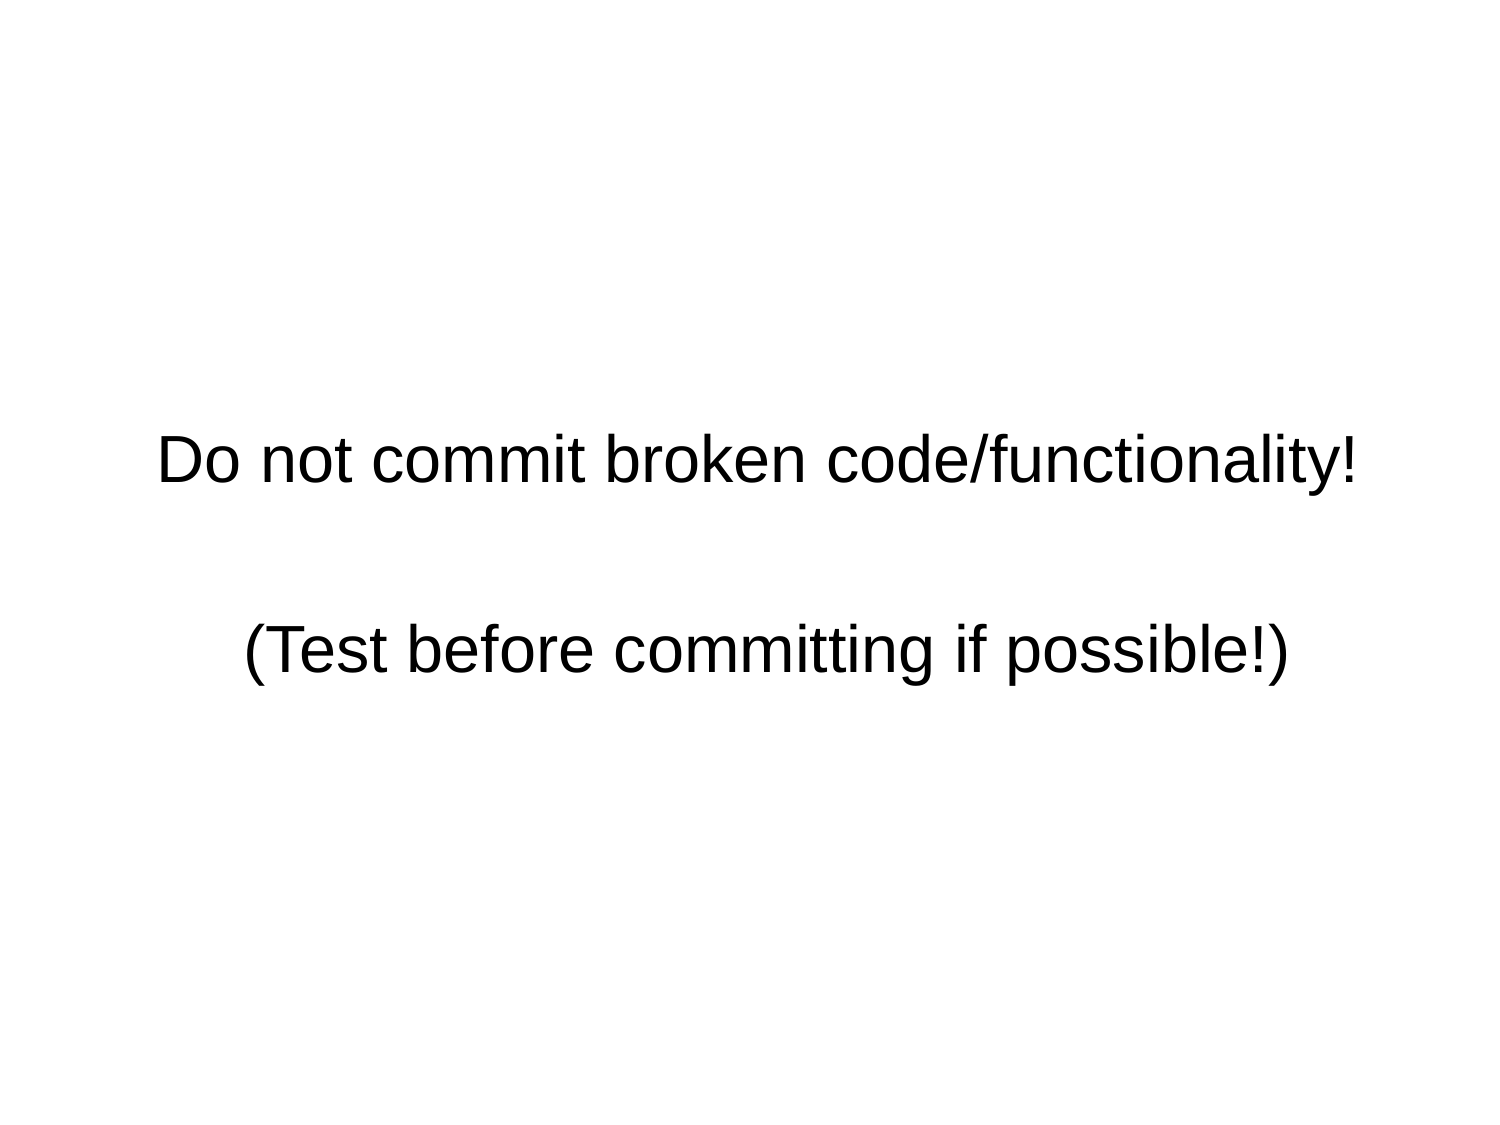

# Do not commit broken code/functionality!
(Test before committing if possible!)